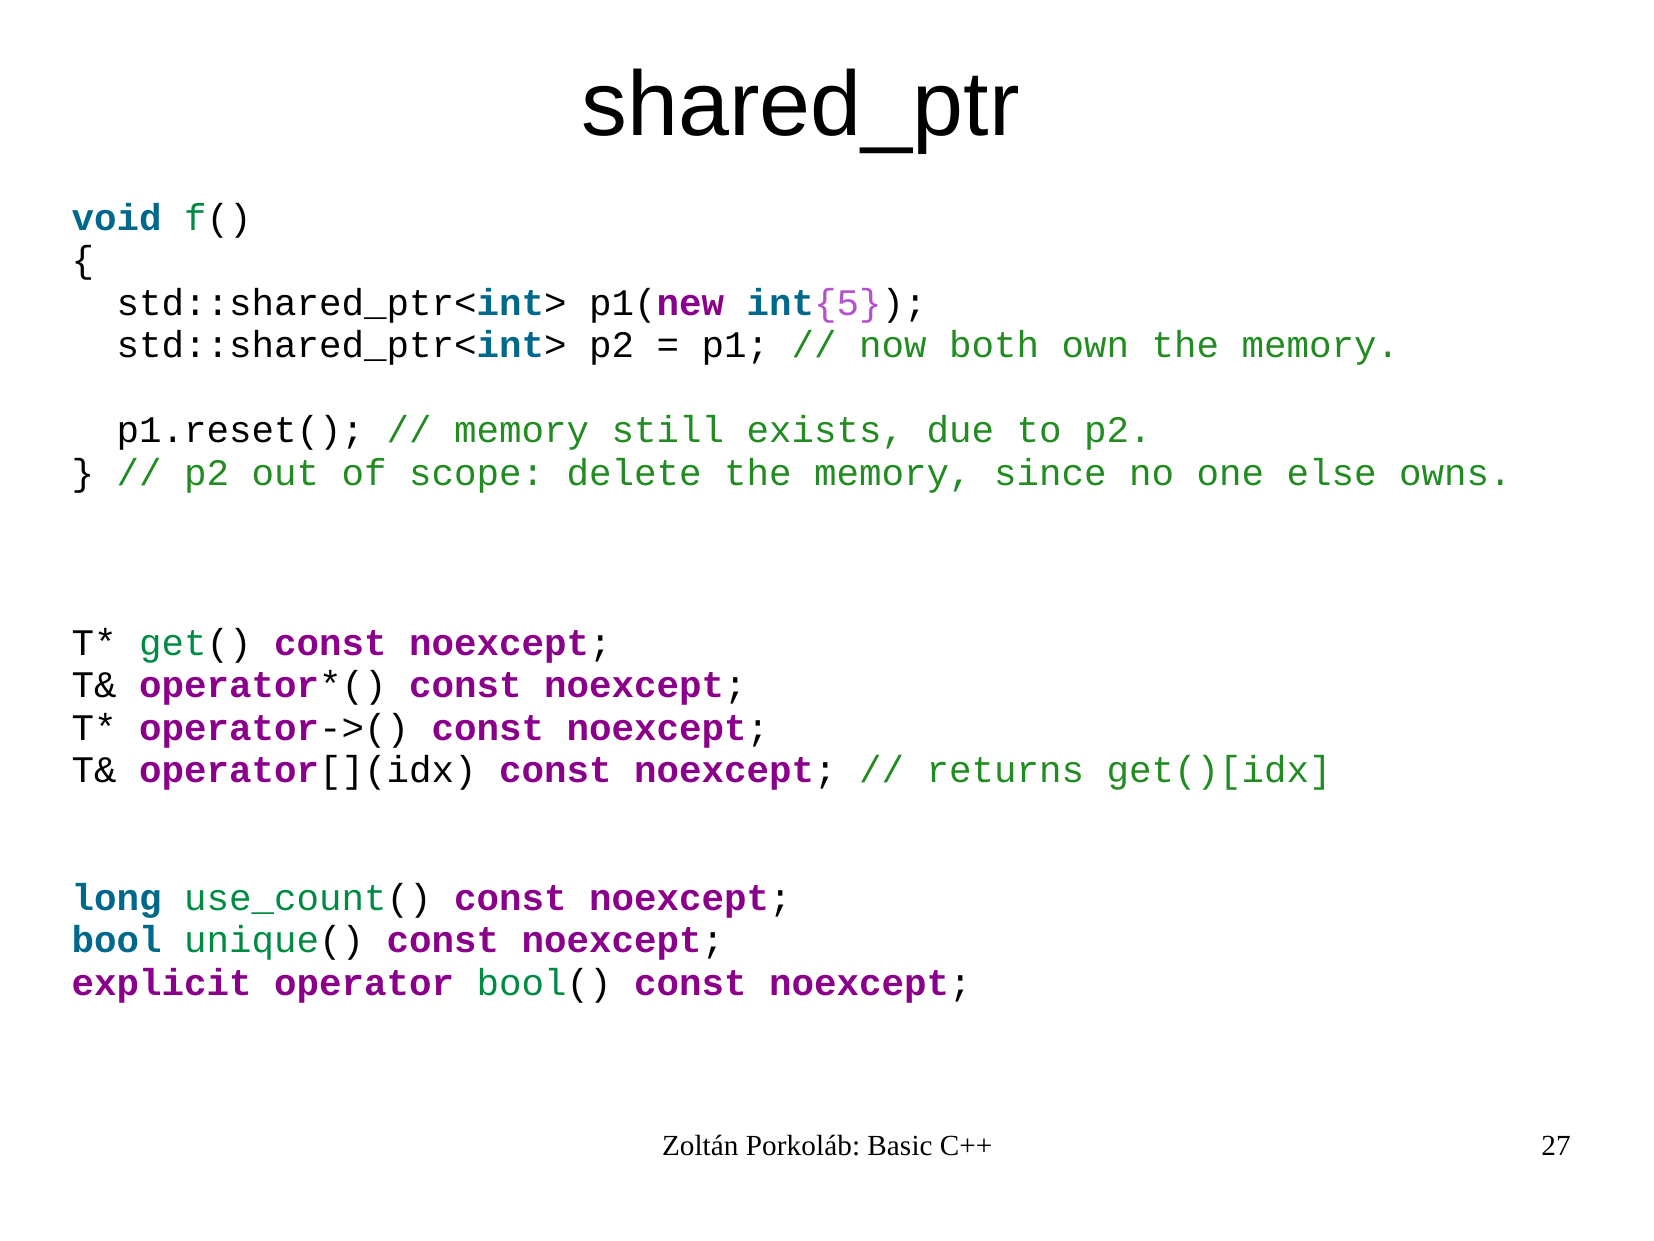

# shared_ptr
void f()
{
 std::shared_ptr<int> p1(new int{5});
 std::shared_ptr<int> p2 = p1; // now both own the memory.
 p1.reset(); // memory still exists, due to p2.
} // p2 out of scope: delete the memory, since no one else owns.
T* get() const noexcept;
T& operator*() const noexcept;
T* operator->() const noexcept;
T& operator[](idx) const noexcept; // returns get()[idx]
long use_count() const noexcept;
bool unique() const noexcept;
explicit operator bool() const noexcept;
Zoltán Porkoláb: Basic C++
27